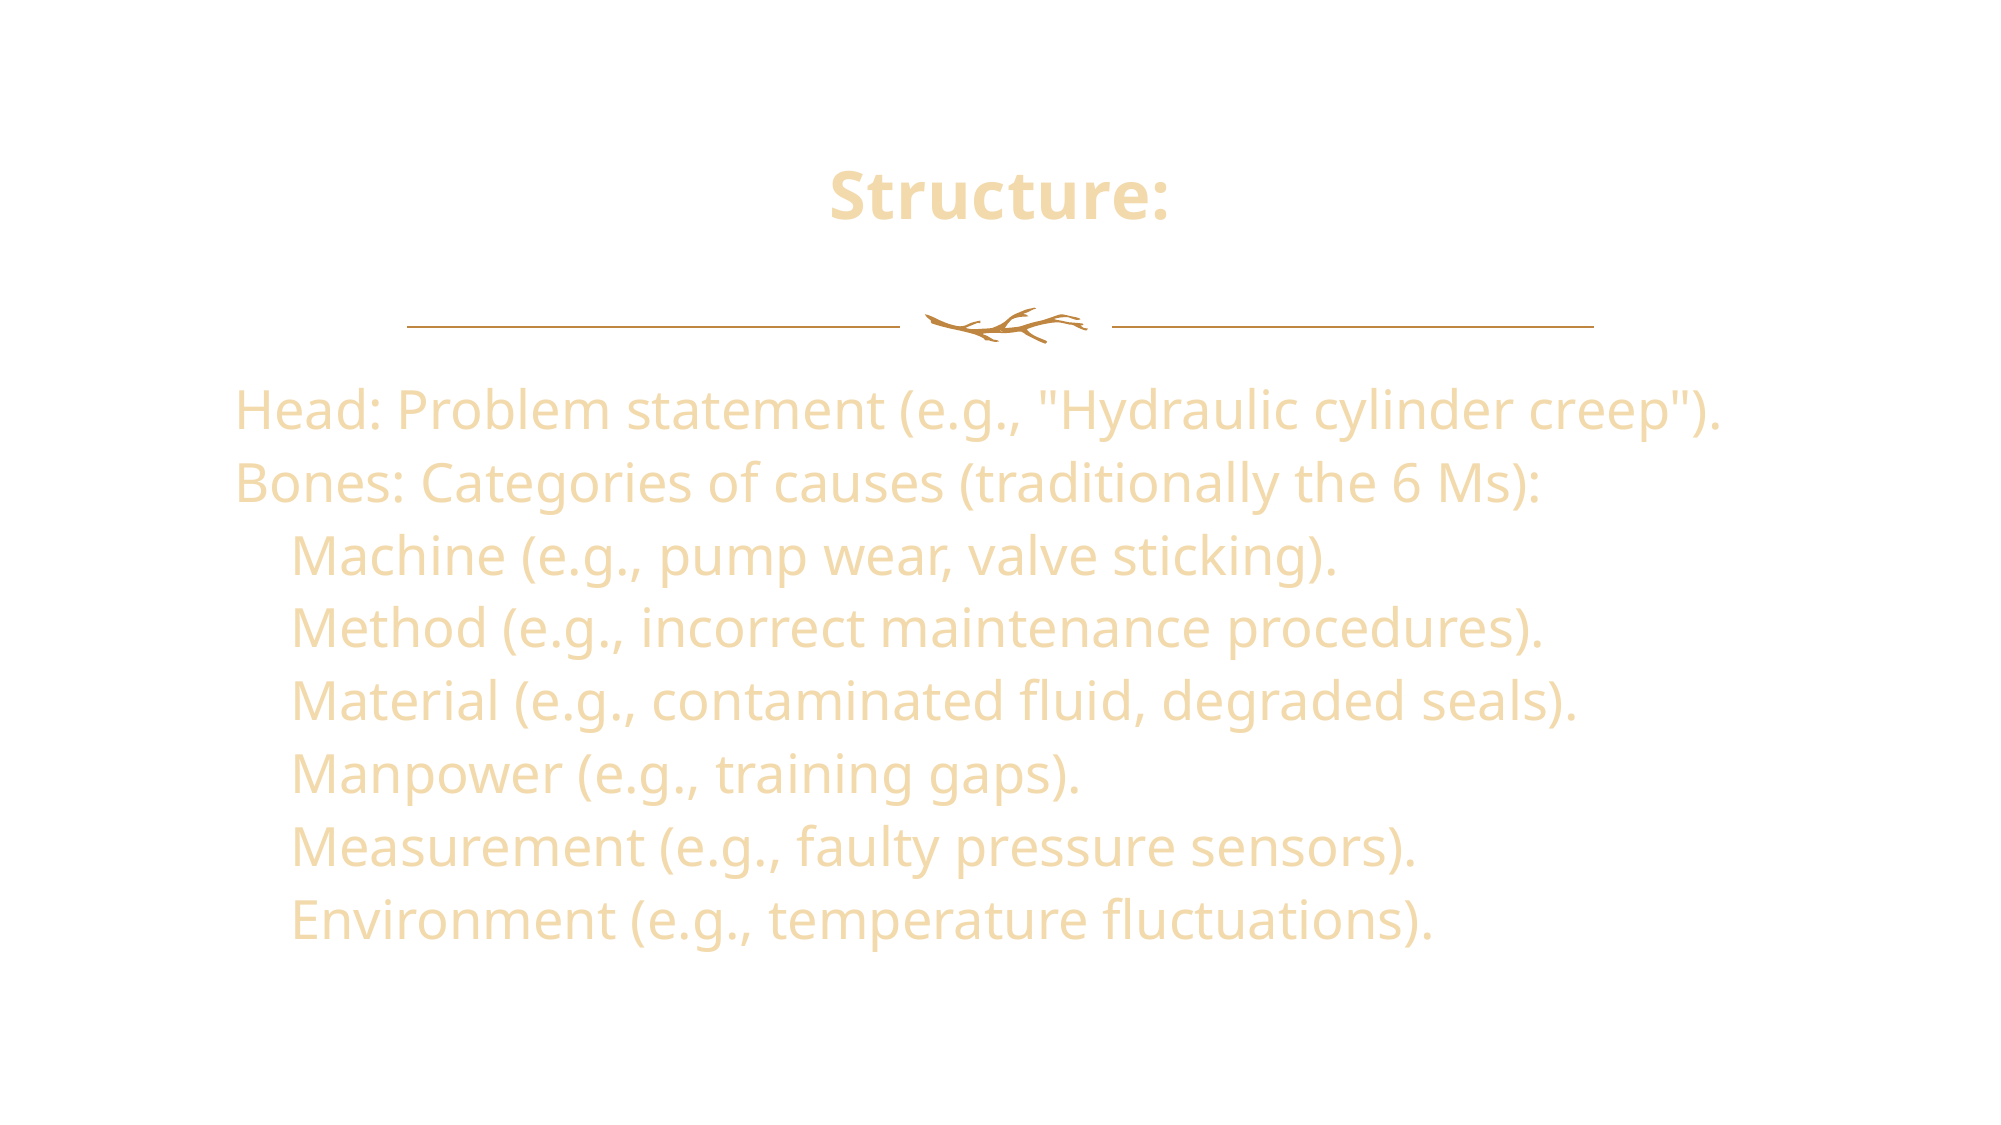

# Structure:
 Head: Problem statement (e.g., "Hydraulic cylinder creep").
 Bones: Categories of causes (traditionally the 6 Ms):
 Machine (e.g., pump wear, valve sticking).
 Method (e.g., incorrect maintenance procedures).
 Material (e.g., contaminated fluid, degraded seals).
 Manpower (e.g., training gaps).
 Measurement (e.g., faulty pressure sensors).
 Environment (e.g., temperature fluctuations).
20XX
CONFERENCE PRESENTATION